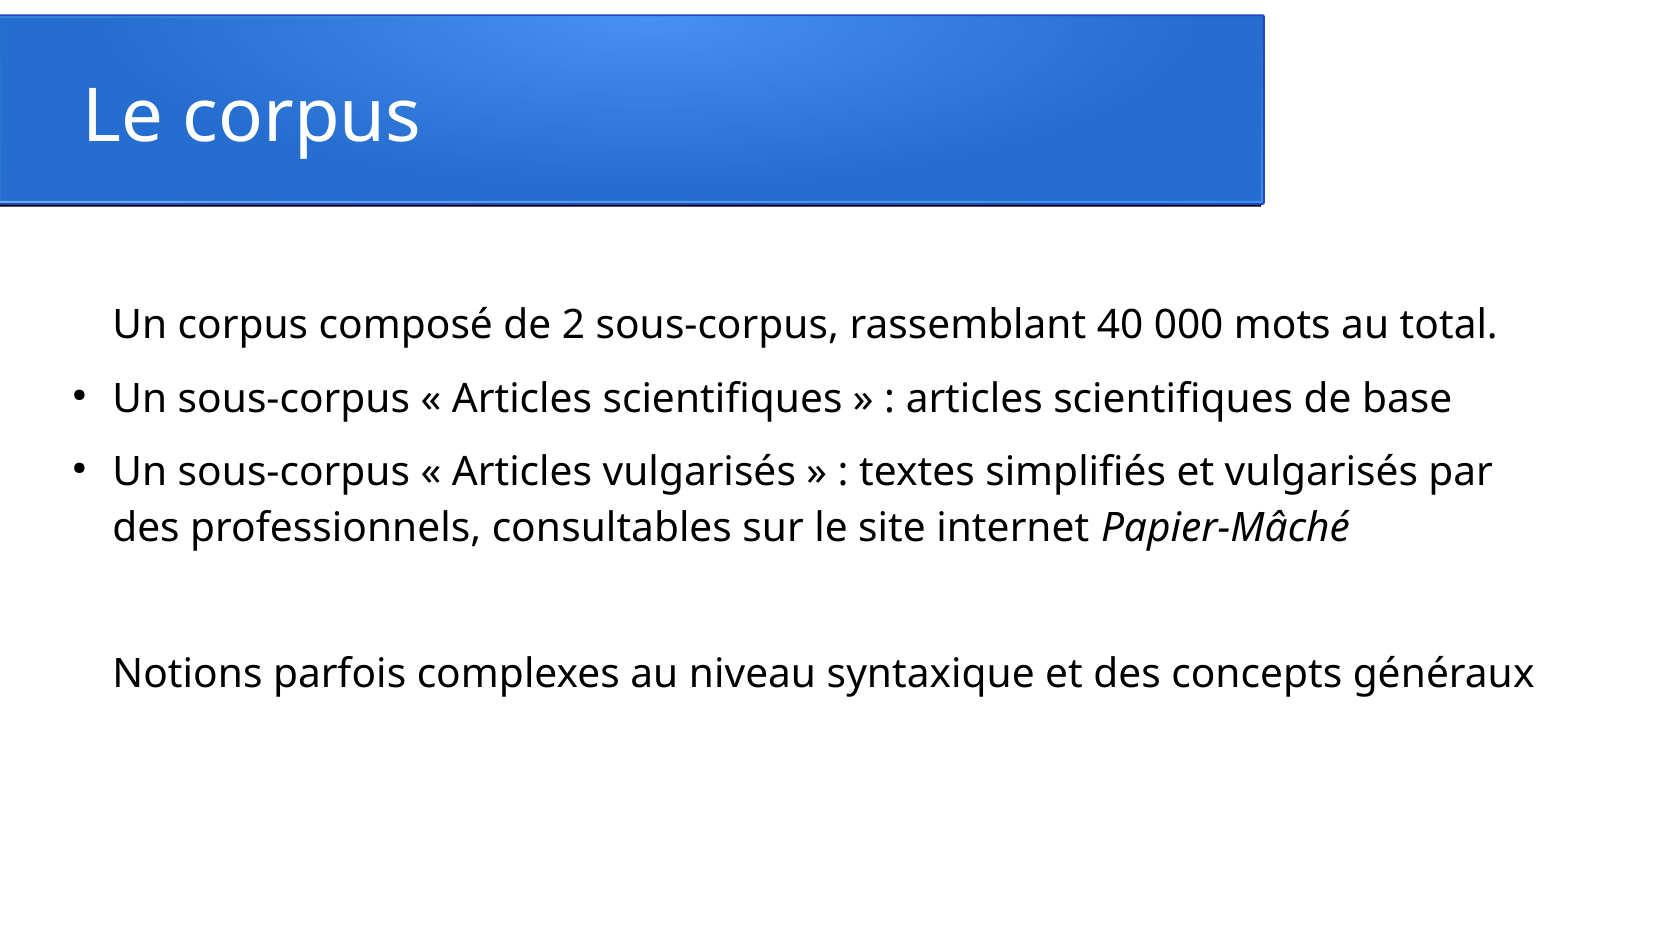

# Le corpus
Un corpus composé de 2 sous-corpus, rassemblant 40 000 mots au total.
Un sous-corpus « Articles scientifiques » : articles scientifiques de base
Un sous-corpus « Articles vulgarisés » : textes simplifiés et vulgarisés par des professionnels, consultables sur le site internet Papier-Mâché
Notions parfois complexes au niveau syntaxique et des concepts généraux